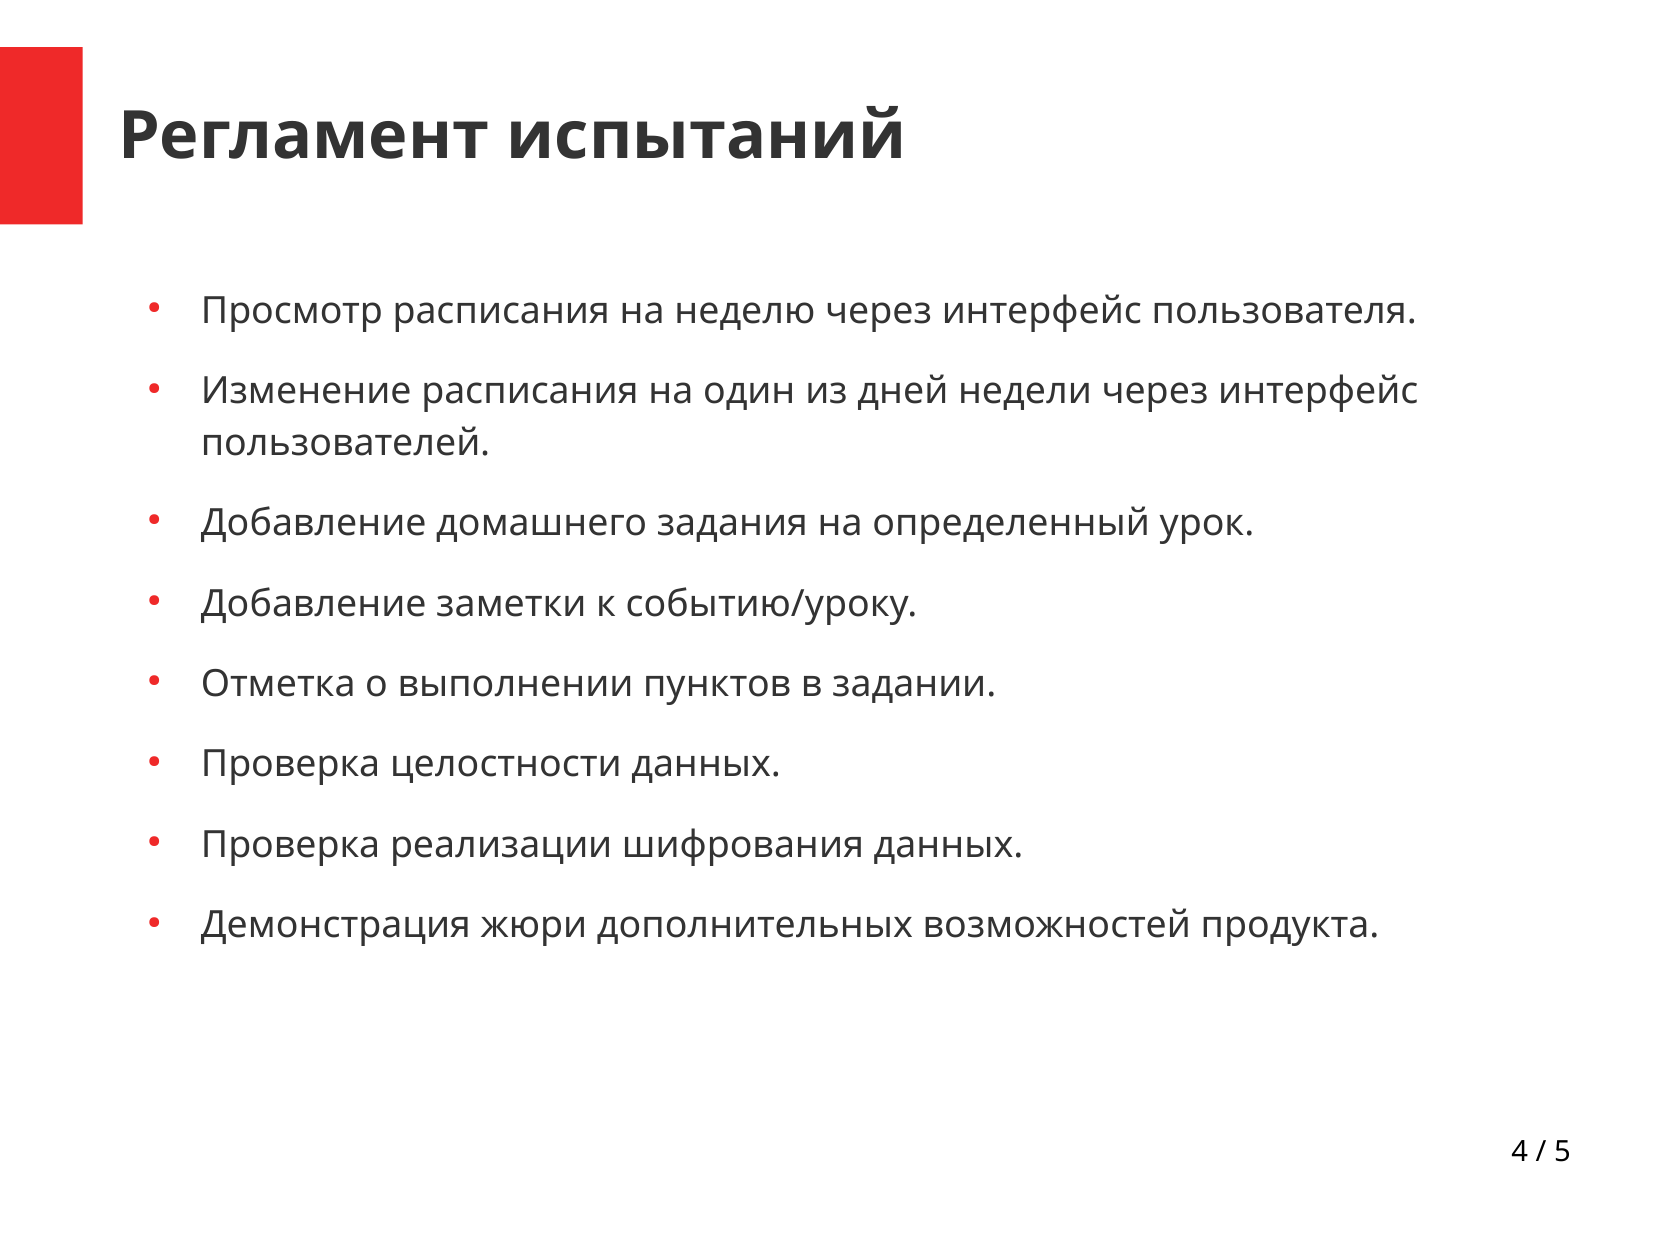

# Регламент испытаний
Просмотр расписания на неделю через интерфейс пользователя.
Изменение расписания на один из дней недели через интерфейс пользователей.
Добавление домашнего задания на определенный урок.
Добавление заметки к событию/уроку.
Отметка о выполнении пунктов в задании.
Проверка целостности данных.
Проверка реализации шифрования данных.
Демонстрация жюри дополнительных возможностей продукта.
4